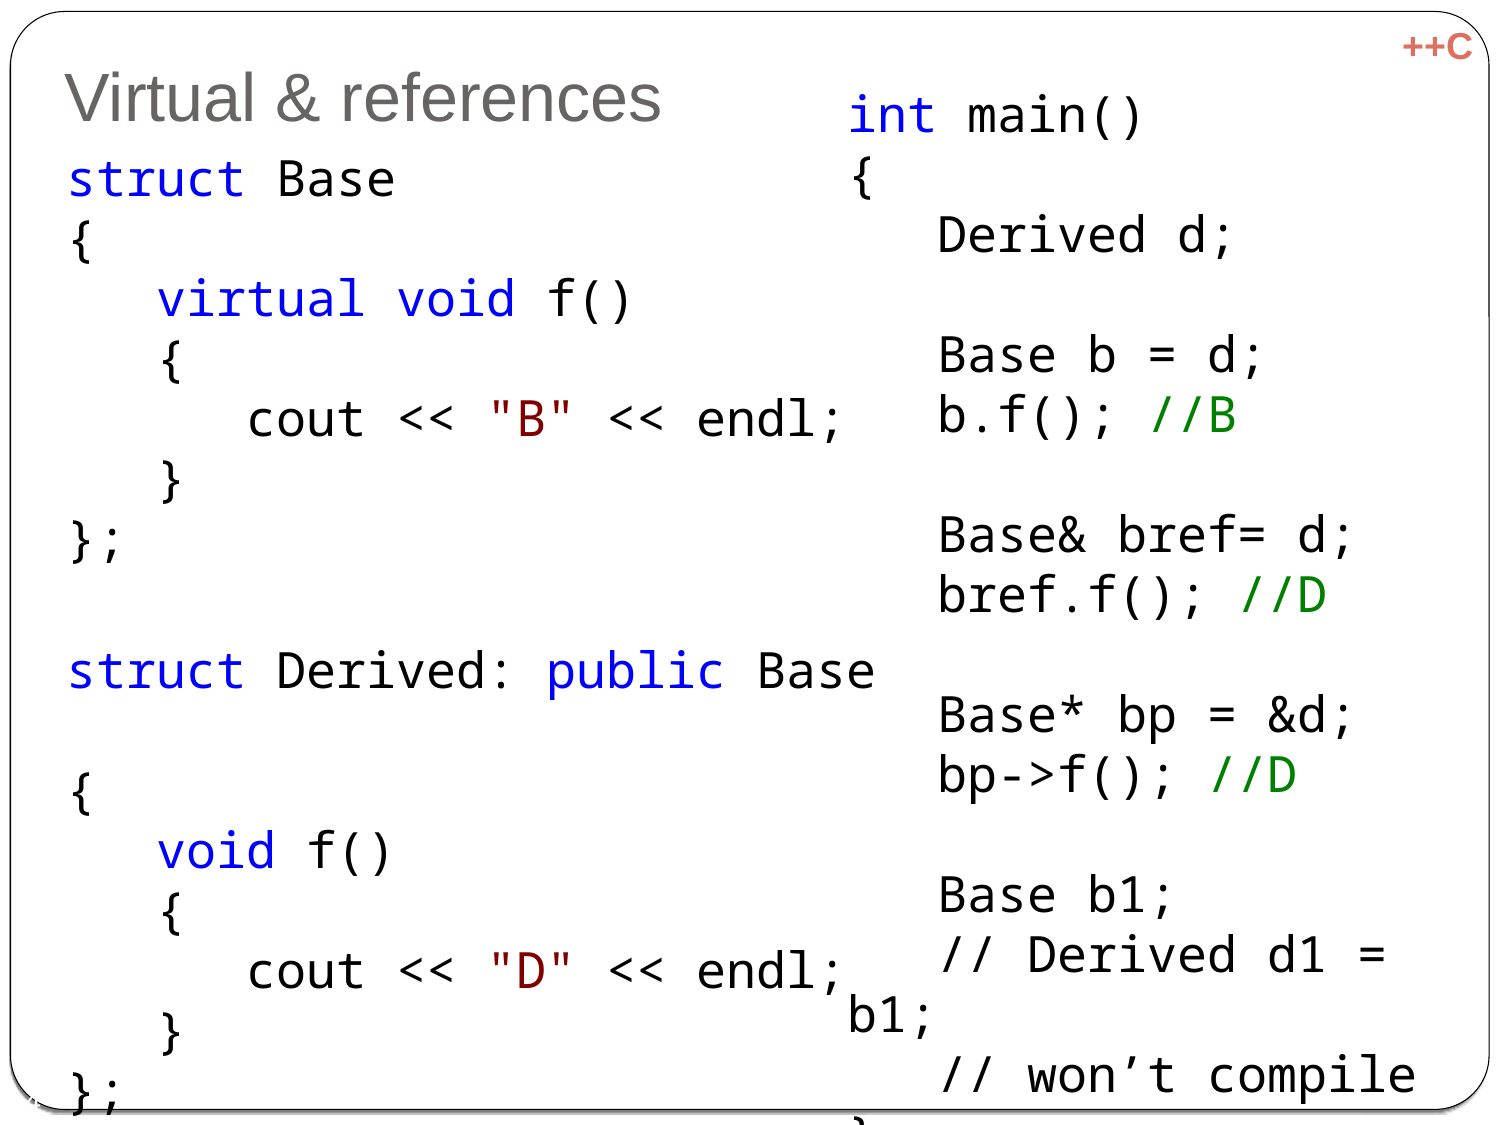

# Virtual & references
int main()
{
 Derived d;
 Base b = d;
   b.f(); //B
 Base& bref= d;
   bref.f(); //D
 Base* bp = &d;
 bp->f(); //D
 Base b1;
 // Derived d1 = b1;
 // won’t compile
}
struct Base
{
 virtual void f()
   {
      cout << "B" << endl;
   }
};
struct Derived: public Base
{
   void f()
   {
      cout << "D" << endl;
   }
};